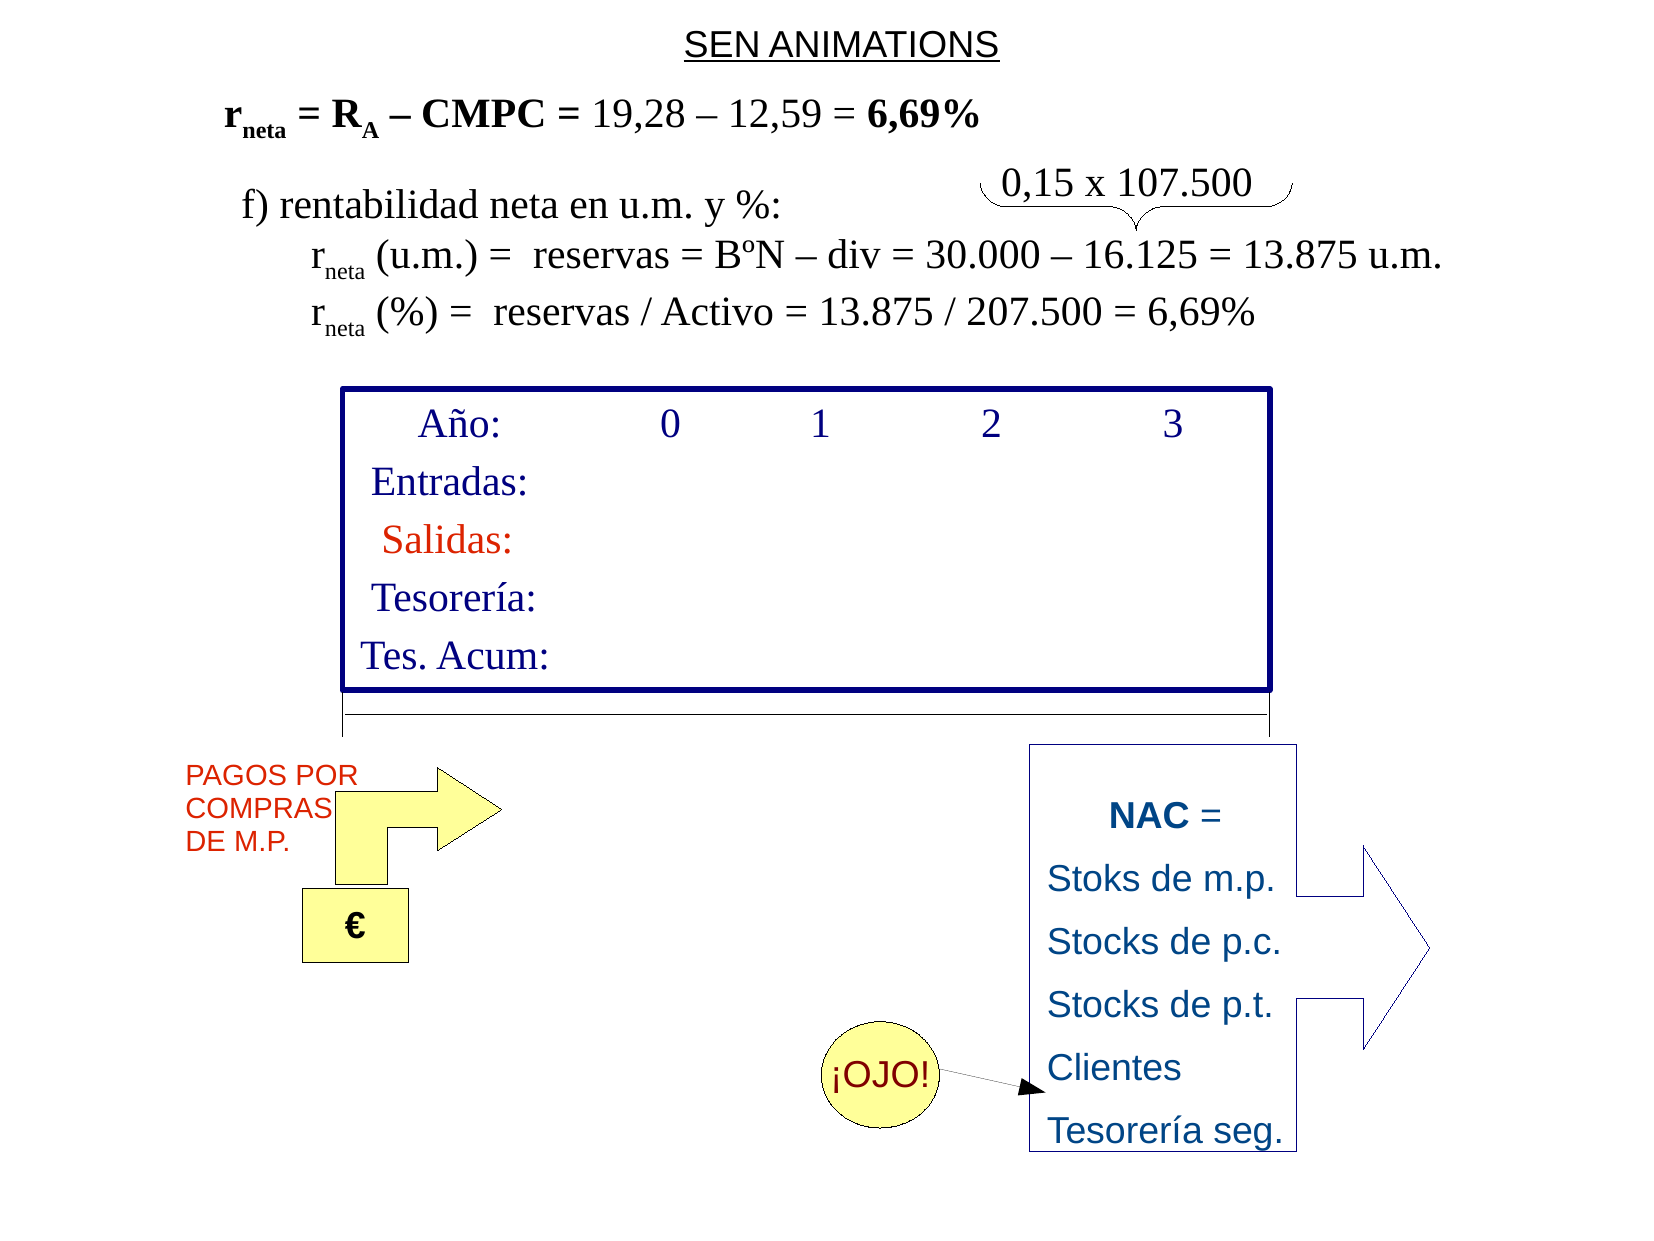

SEN ANIMATIONS
rneta = RA – CMPC = 19,28 – 12,59 = 6,69%
0,15 x 107.500
f) rentabilidad neta en u.m. y %:
rneta (u.m.) = reservas = BºN – div = 30.000 – 16.125 = 13.875 u.m.
rneta (%) = reservas / Activo = 13.875 / 207.500 = 6,69%
 Año:			0		1		 2		 3
 Entradas:
 Salidas:
 Tesorería:
Tes. Acum:
NAC =
Stoks de m.p.
Stocks de p.c.
Stocks de p.t.
Clientes
Tesorería seg.
PAGOS POR COMPRAS DE M.P.
€
¡OJO!